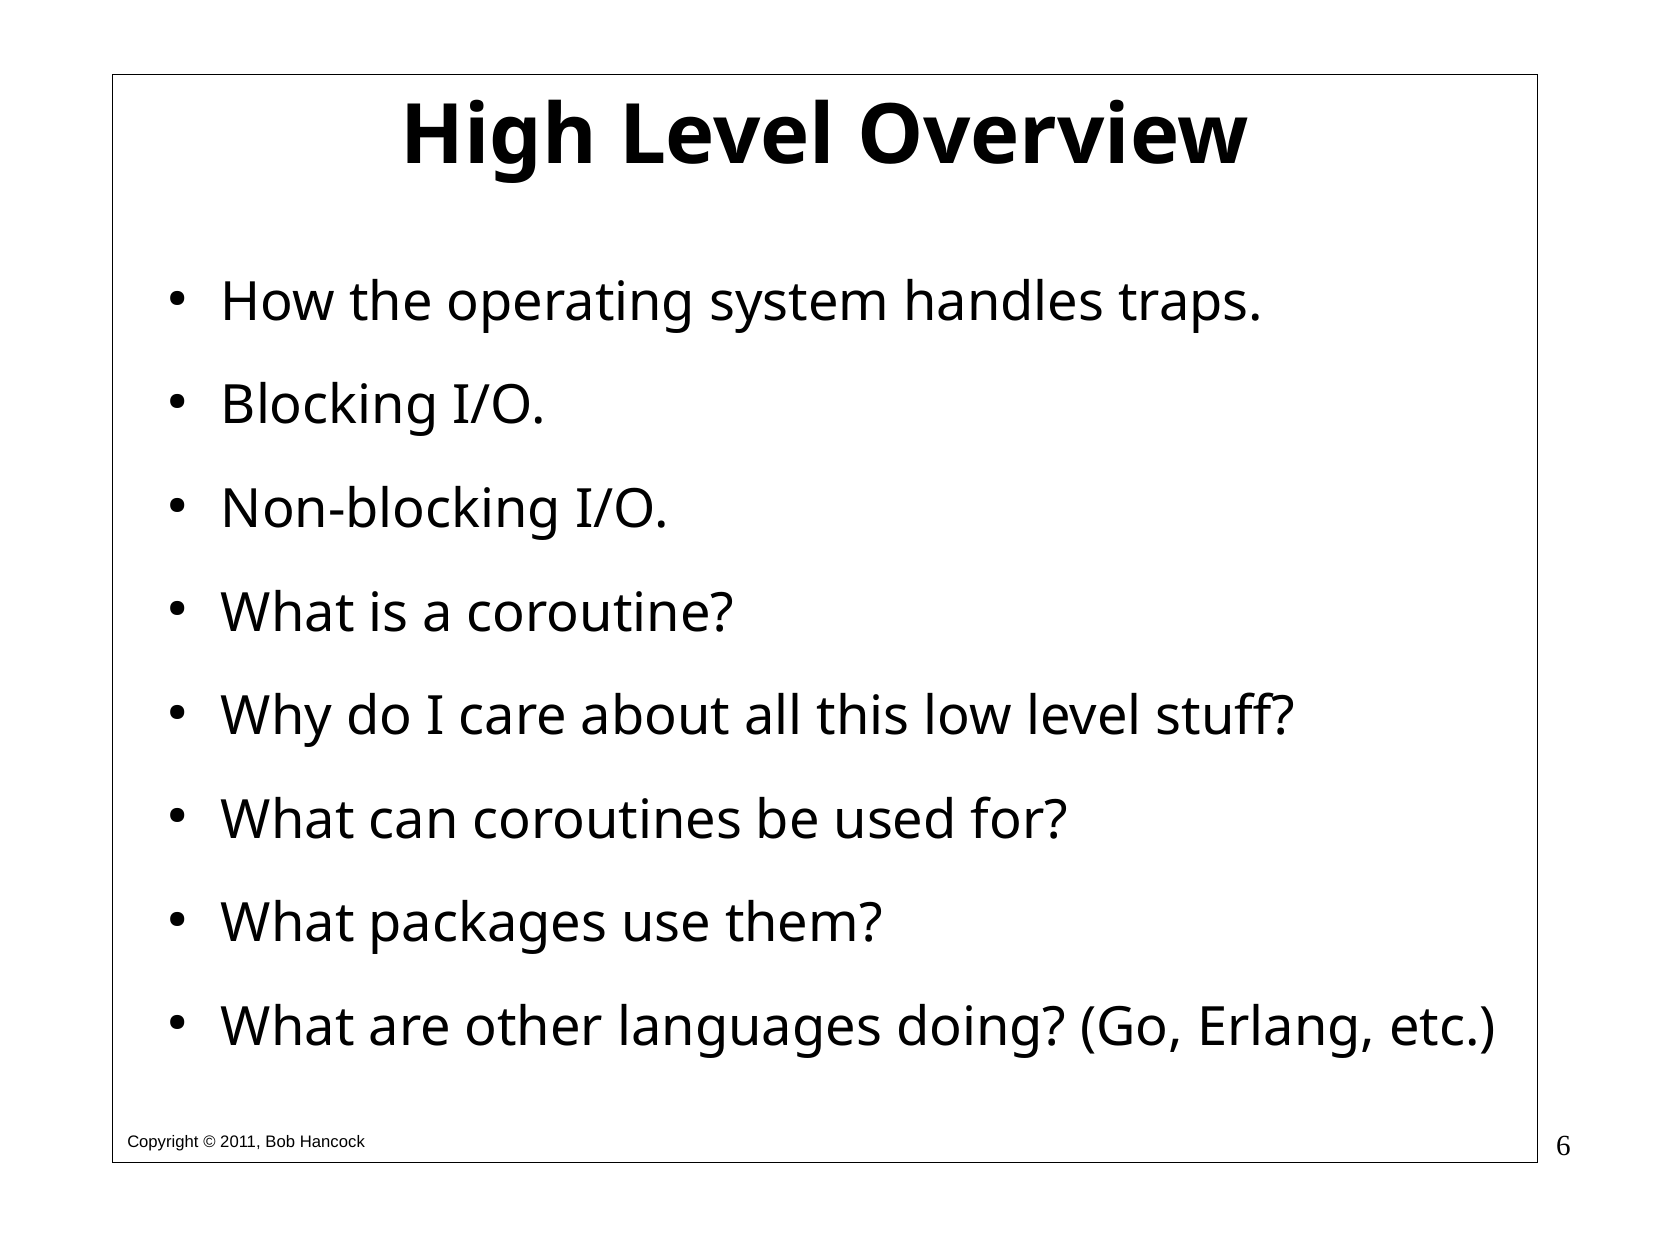

# High Level Overview
How the operating system handles traps.
Blocking I/O.
Non-blocking I/O.
What is a coroutine?
Why do I care about all this low level stuff?
What can coroutines be used for?
What packages use them?
What are other languages doing? (Go, Erlang, etc.)
Copyright © 2011, Bob Hancock
6